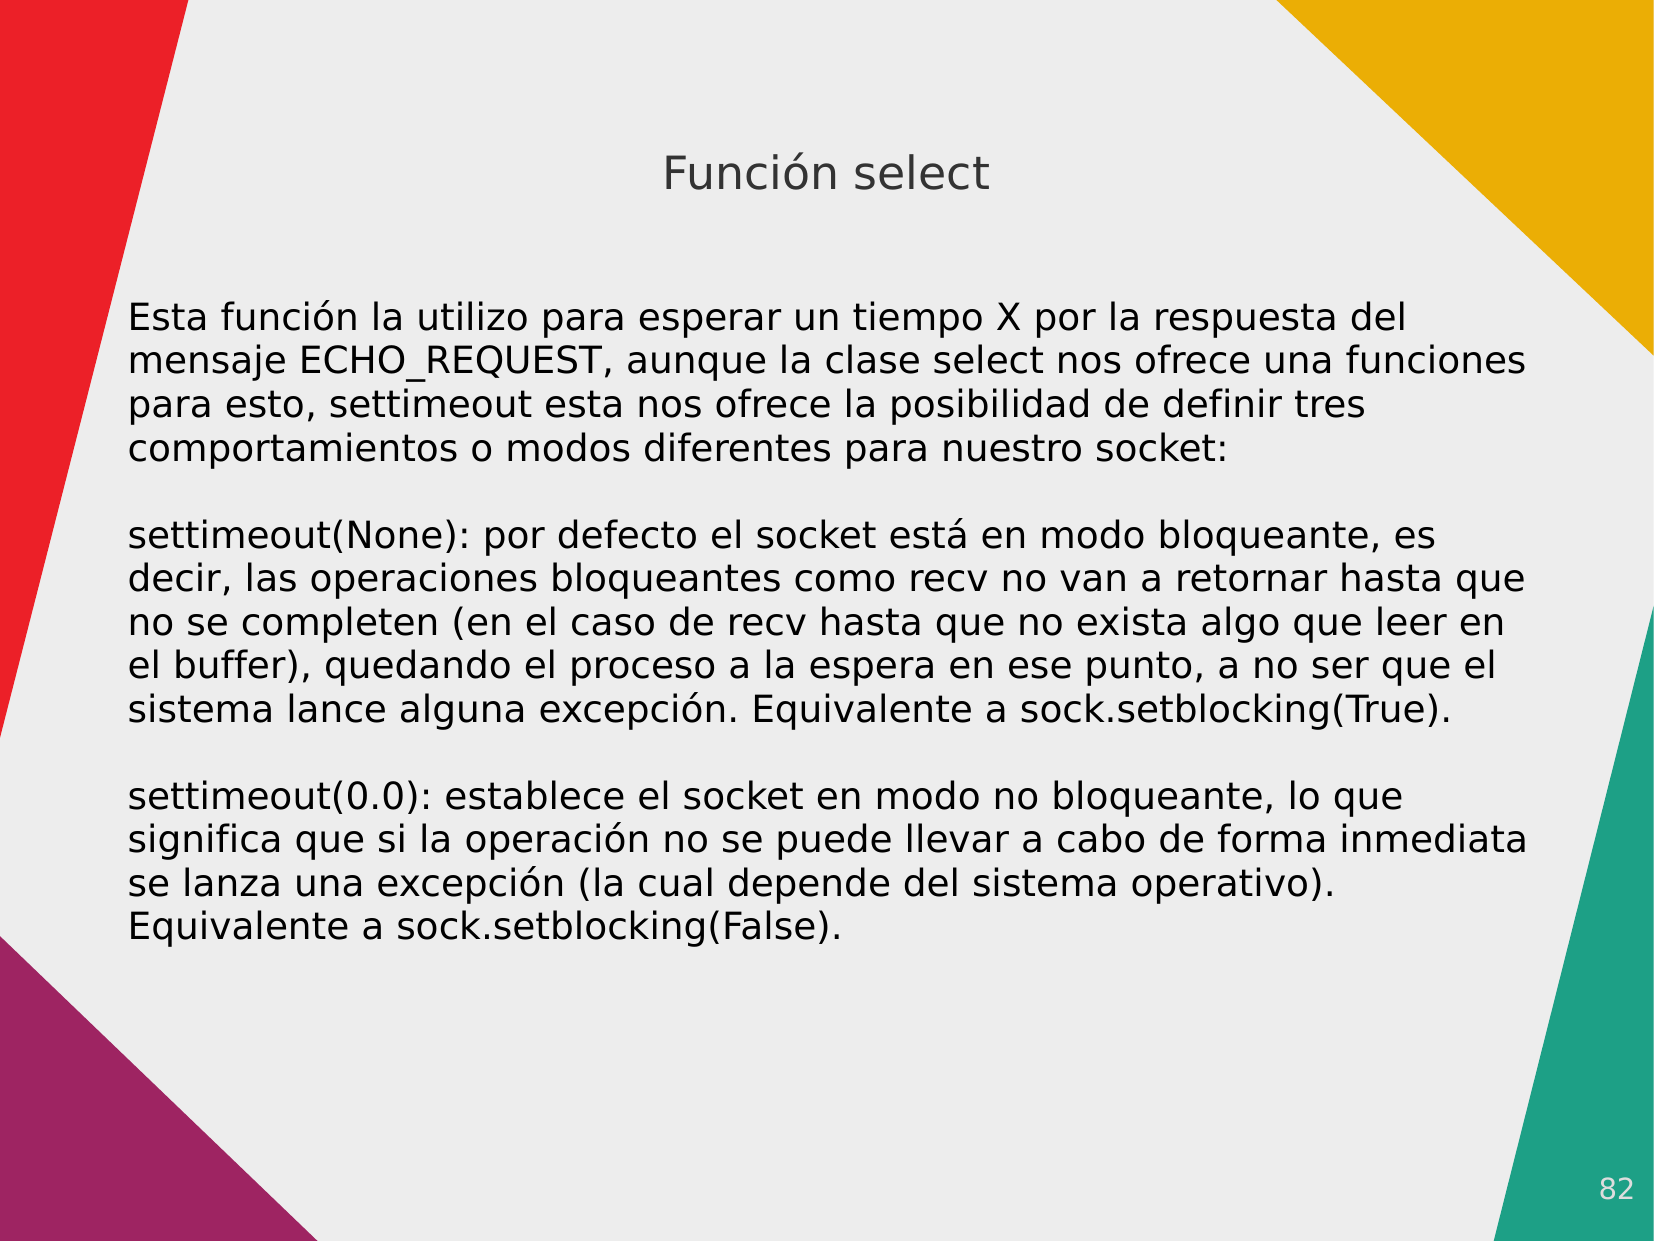

Función select
Esta función la utilizo para esperar un tiempo X por la respuesta del mensaje ECHO_REQUEST, aunque la clase select nos ofrece una funciones para esto, settimeout esta nos ofrece la posibilidad de definir tres comportamientos o modos diferentes para nuestro socket:
settimeout(None): por defecto el socket está en modo bloqueante, es decir, las operaciones bloqueantes como recv no van a retornar hasta que no se completen (en el caso de recv hasta que no exista algo que leer en el buffer), quedando el proceso a la espera en ese punto, a no ser que el sistema lance alguna excepción. Equivalente a sock.setblocking(True).
settimeout(0.0): establece el socket en modo no bloqueante, lo que significa que si la operación no se puede llevar a cabo de forma inmediata se lanza una excepción (la cual depende del sistema operativo). Equivalente a sock.setblocking(False).
82